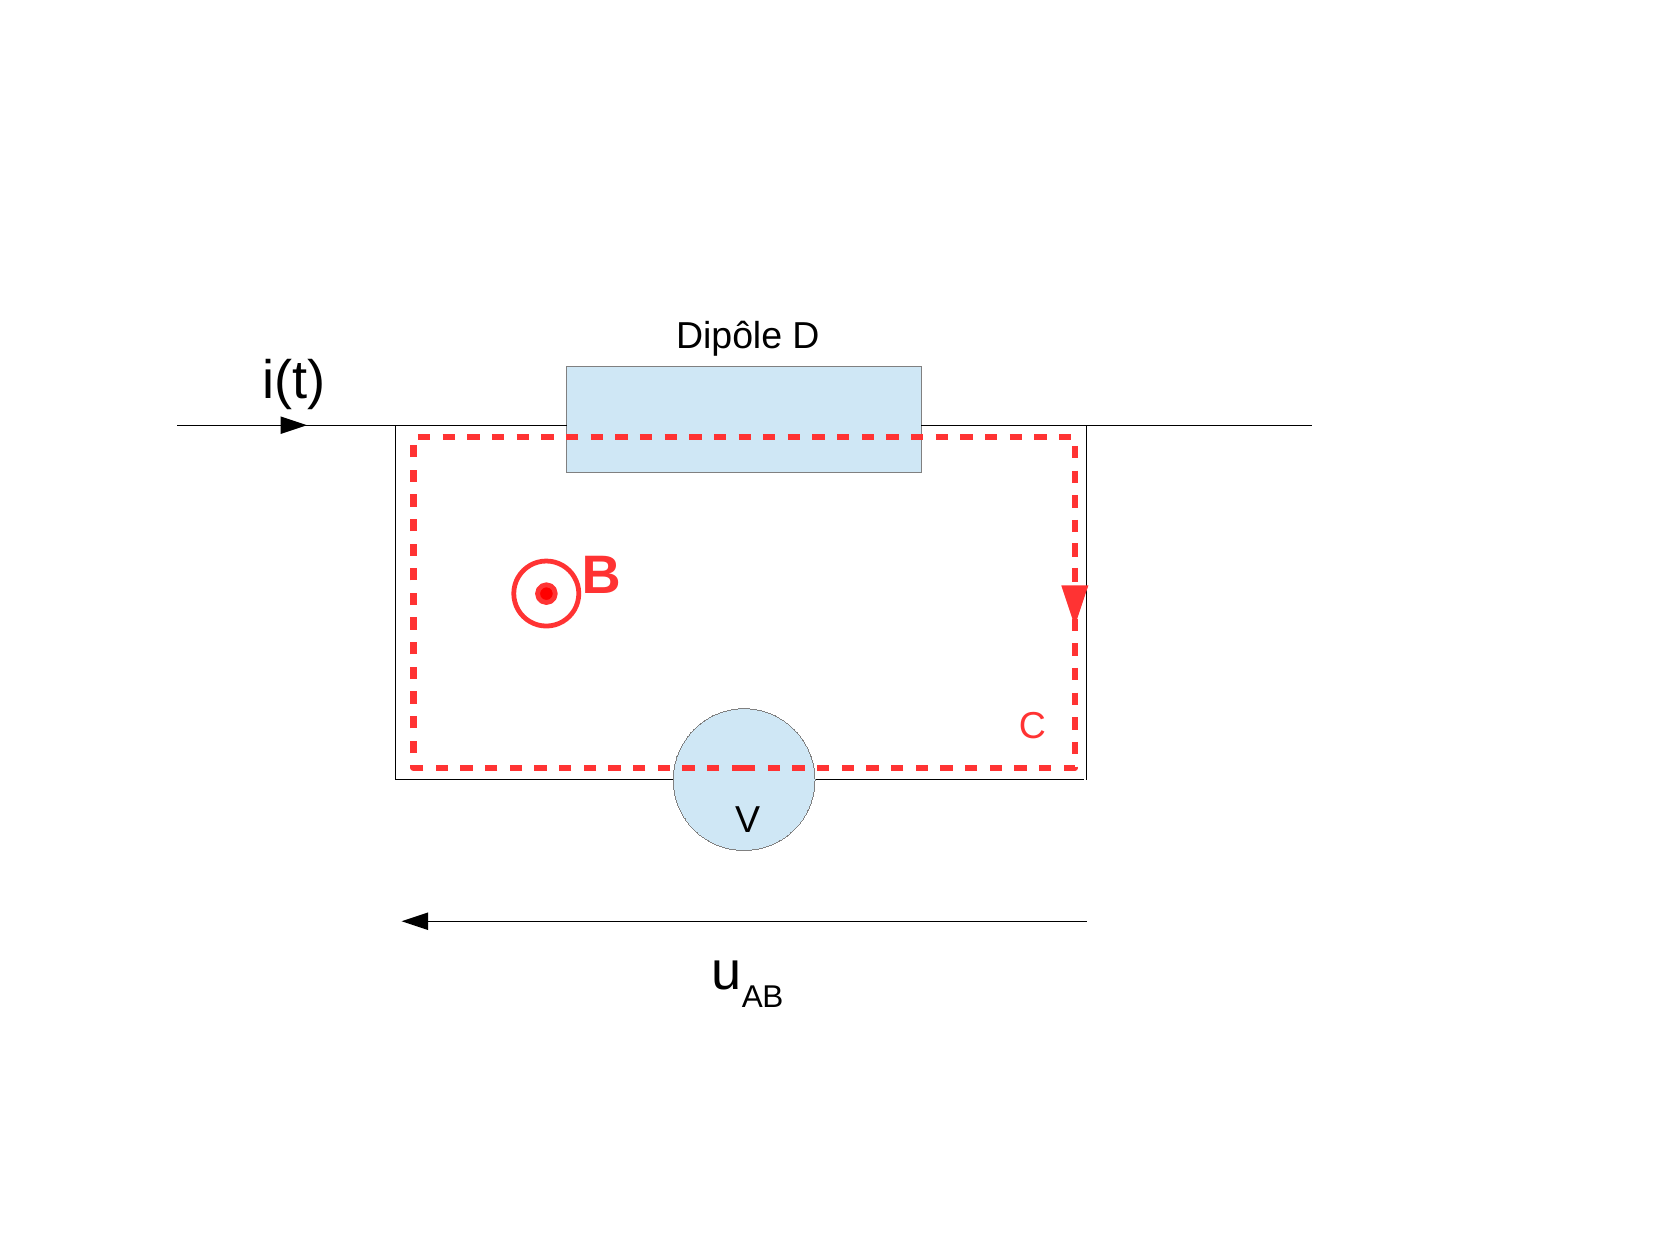

Dipôle D
i(t)
B
C
V
uAB